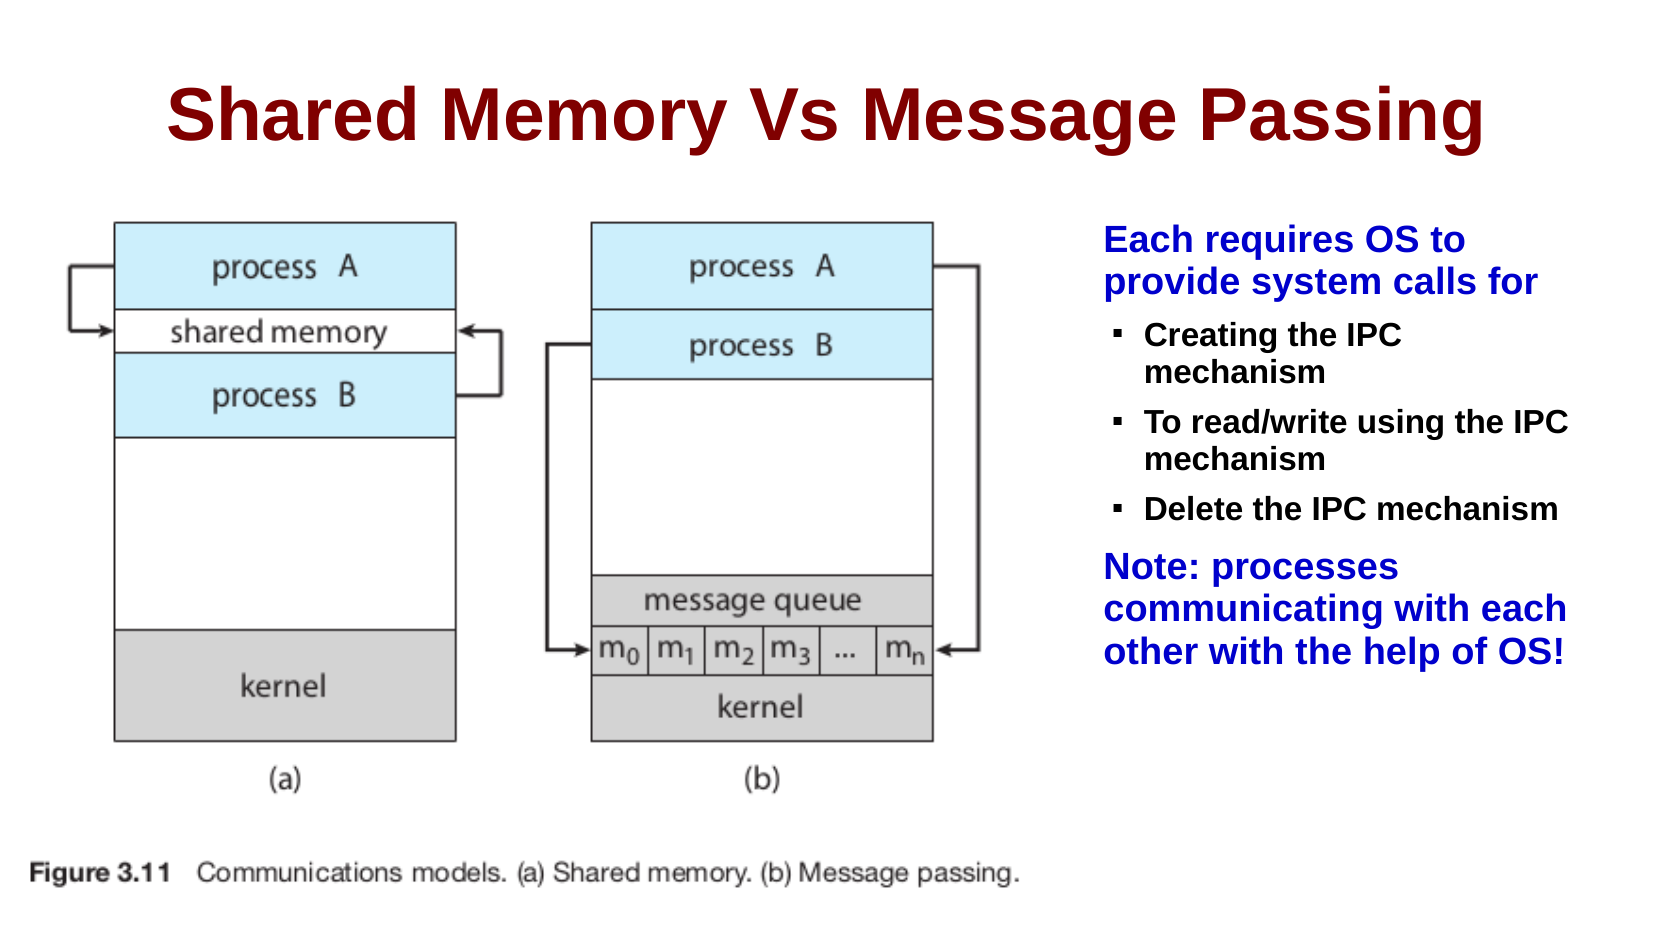

# Shared Memory Vs Message Passing
Each requires OS to provide system calls for
Creating the IPC mechanism
To read/write using the IPC mechanism
Delete the IPC mechanism
Note: processes communicating with each other with the help of OS!